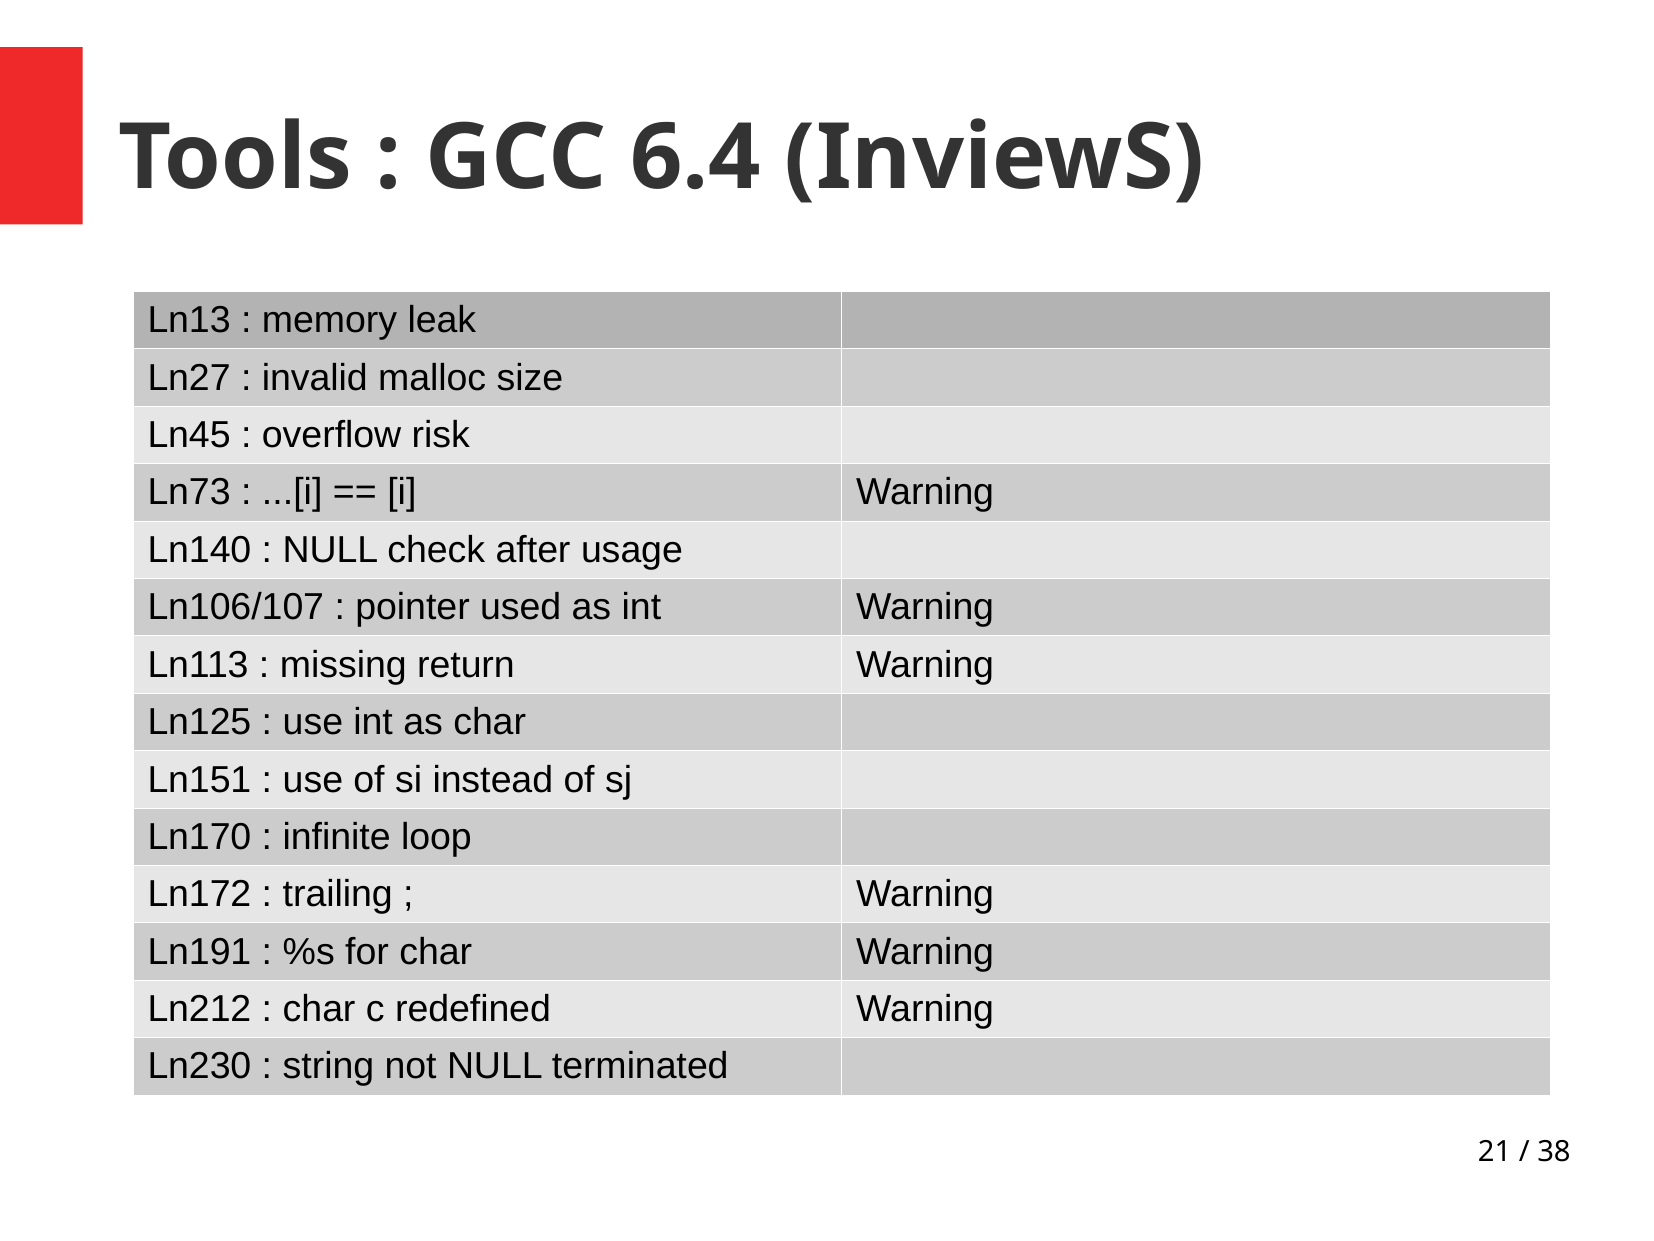

# Tools : GCC 6.4 (InviewS)
| Ln13 : memory leak | |
| --- | --- |
| Ln27 : invalid malloc size | |
| Ln45 : overflow risk | |
| Ln73 : ...[i] == [i] | Warning |
| Ln140 : NULL check after usage | |
| Ln106/107 : pointer used as int | Warning |
| Ln113 : missing return | Warning |
| Ln125 : use int as char | |
| Ln151 : use of si instead of sj | |
| Ln170 : infinite loop | |
| Ln172 : trailing ; | Warning |
| Ln191 : %s for char | Warning |
| Ln212 : char c redefined | Warning |
| Ln230 : string not NULL terminated | |
21